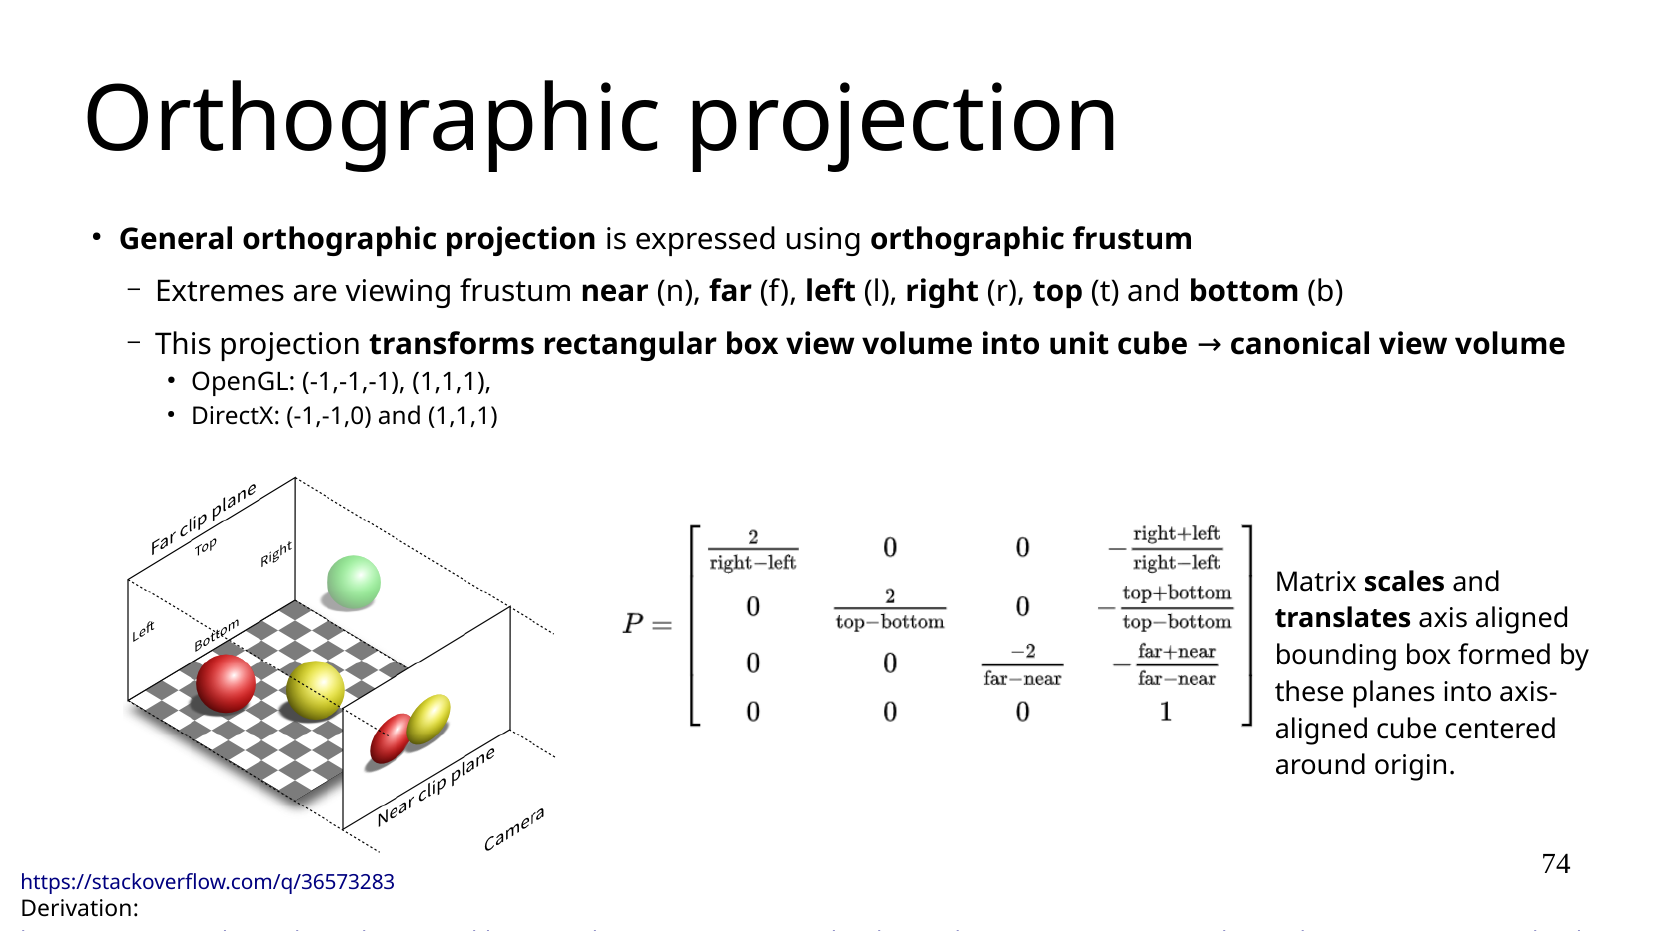

# Orthographic projection
General orthographic projection is expressed using orthographic frustum
Extremes are viewing frustum near (n), far (f), left (l), right (r), top (t) and bottom (b)
This projection transforms rectangular box view volume into unit cube → canonical view volume
OpenGL: (-1,-1,-1), (1,1,1),
DirectX: (-1,-1,0) and (1,1,1)
Matrix scales and translates axis aligned bounding box formed by these planes into axis-aligned cube centered around origin.
74
https://stackoverflow.com/q/36573283
Derivation: https://www.scratchapixel.com/lessons/3d-basic-rendering/perspective-and-orthographic-projection-matrix/orthographic-projection-matrix.html